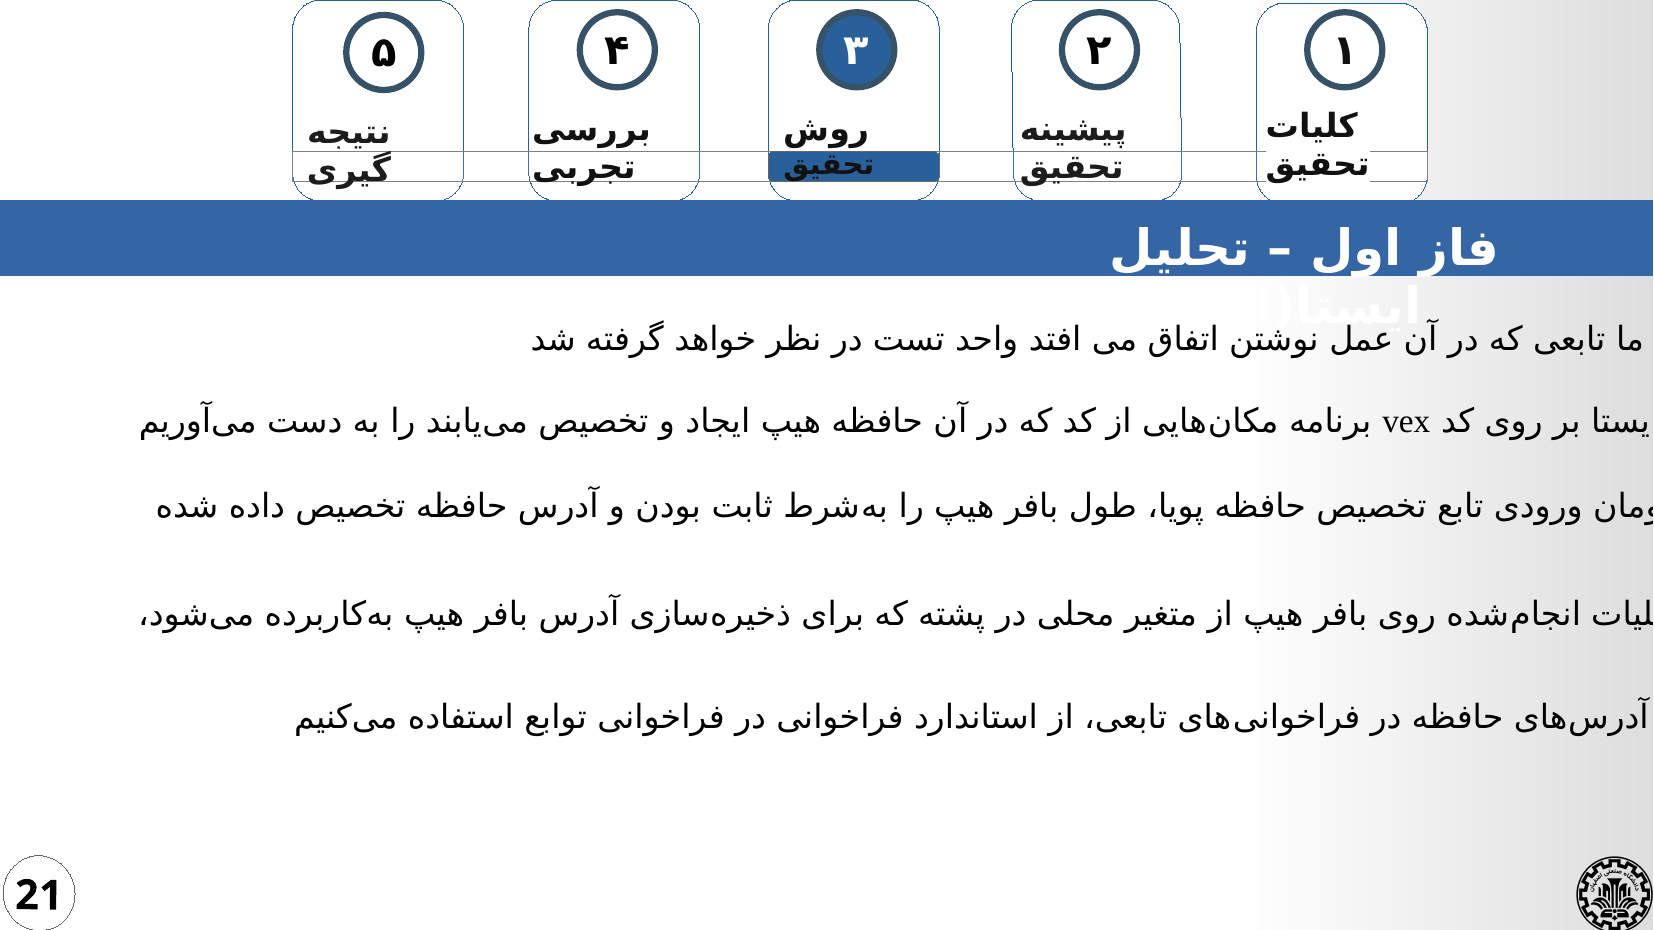

۴
۳
۲
۱
۵
کلیات تحقیق
بررسی تجربی
روش تحقیق
پیشینه تحقیق
نتیجه گیری
فاز اول – تحلیل ایستا(ادامه.)
در رویکرد ما تابعی که در آن عمل نوشتن اتفاق می افتد واحد تست در نظر خواهد گرفته شد
در ابتدا با تحلیل ایستا بر روی کد vex برنامه مکان‌هایی از کد که در آن حافظه هیپ ایجاد و تخصیص می‌یابند را به دست می‌آوریم
سپس بر اساس آرگومان ورودی تابع تخصیص حافظه پویا، طول بافر هیپ را به‌شرط ثابت بودن و آدرس حافظه تخصیص داده شده
 را استخراج می‌کنیم
برای دنبال کردن عملیات انجام‌شده روی بافر هیپ از متغیر محلی در پشته که برای ذخیره‌سازی آدرس بافر هیپ به‌کاربرده می‌شود،
 استفاده می‌کنیم
به‌منظور ره‌گیری آدرس‌های حافظه در فراخوانی‌های تابعی، از استاندارد فراخوانی در فراخوانی توابع استفاده می‌کنیم
21